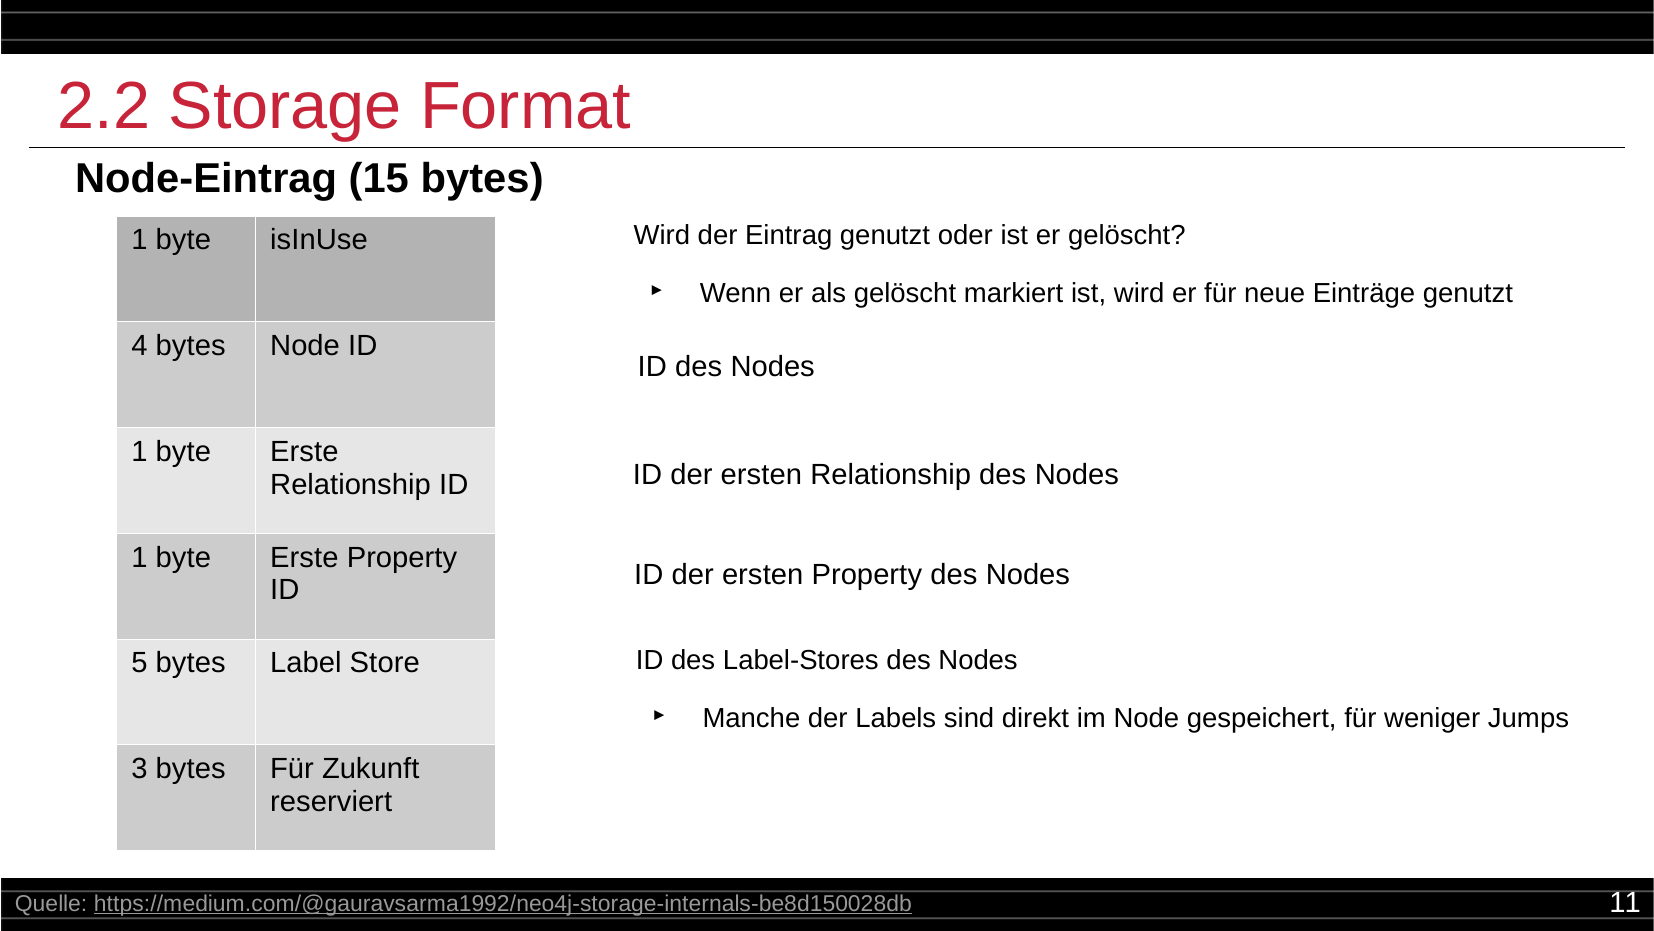

2.2 Storage Format
Node-Eintrag (15 bytes)
| 1 byte | isInUse |
| --- | --- |
| 4 bytes | Node ID |
| 1 byte | Erste Relationship ID |
| 1 byte | Erste Property ID |
| 5 bytes | Label Store |
| 3 bytes | Für Zukunft reserviert |
# Wird der Eintrag genutzt oder ist er gelöscht?
Wenn er als gelöscht markiert ist, wird er für neue Einträge genutzt
ID des Nodes
ID der ersten Relationship des Nodes
ID der ersten Property des Nodes
ID des Label-Stores des Nodes
Manche der Labels sind direkt im Node gespeichert, für weniger Jumps
Quelle: https://medium.com/@gauravsarma1992/neo4j-storage-internals-be8d150028db